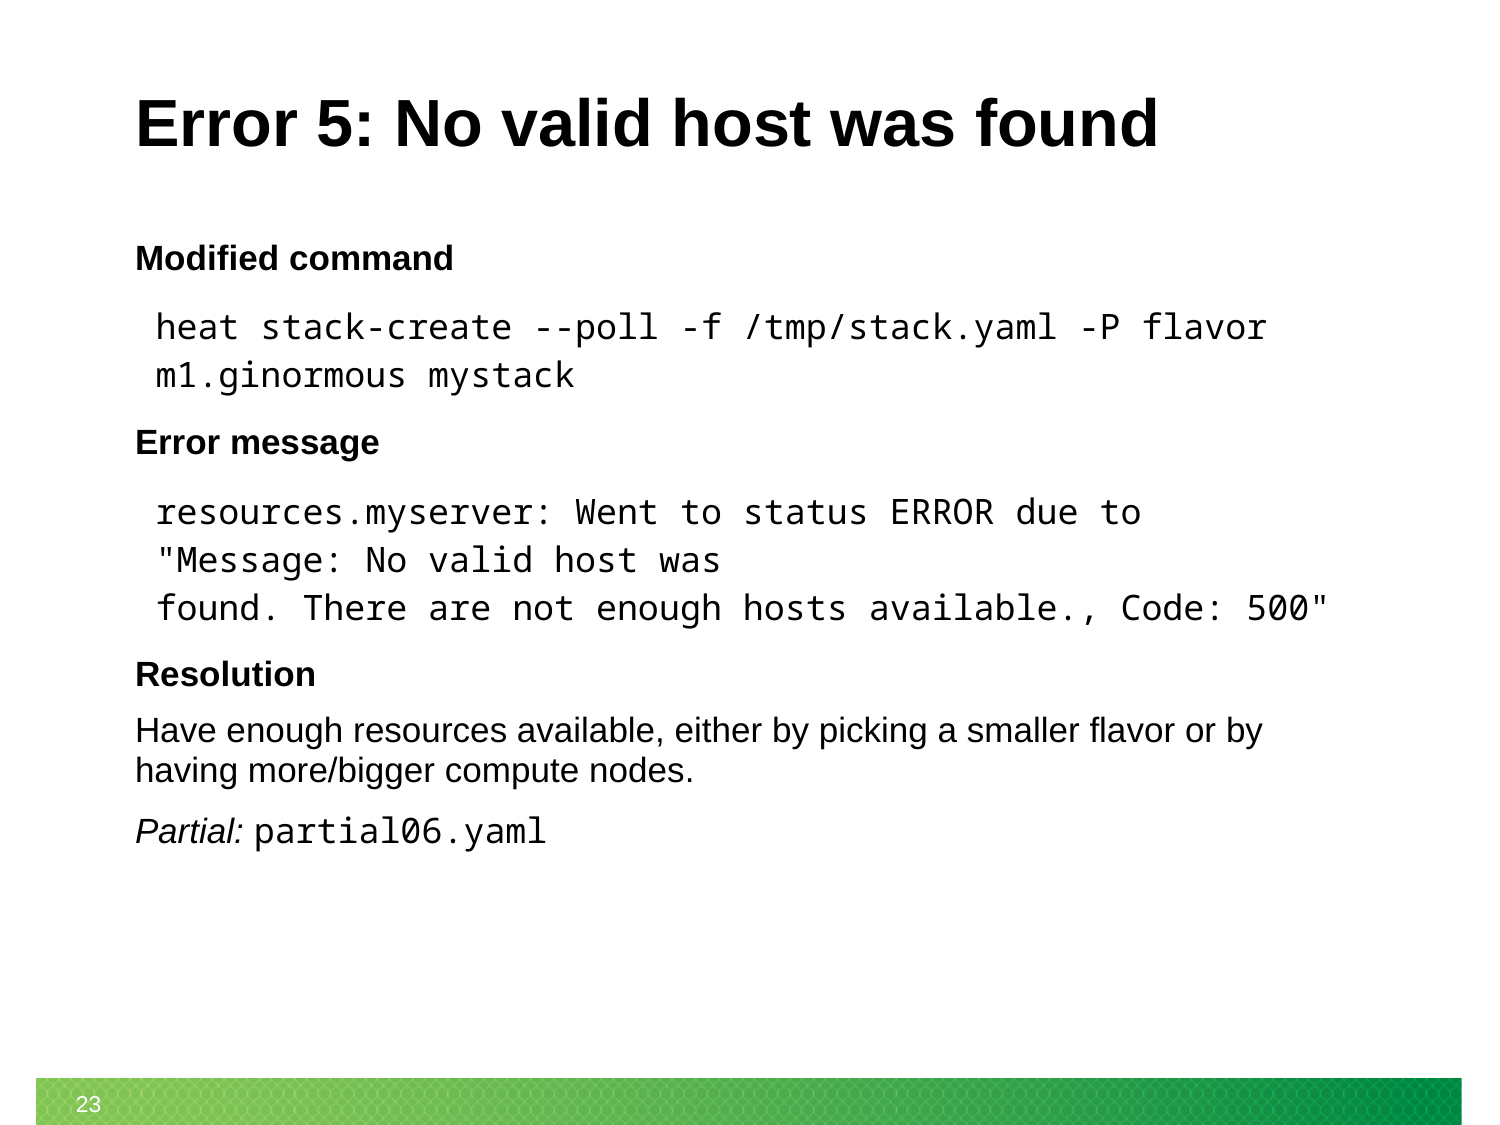

# Error 5: No valid host was found
Modified command
heat stack-create --poll -f /tmp/stack.yaml -P flavor m1.ginormous mystack
Error message
resources.myserver: Went to status ERROR due to "Message: No valid host was
found. There are not enough hosts available., Code: 500"
Resolution
Have enough resources available, either by picking a smaller flavor or by having more/bigger compute nodes.
Partial: partial06.yaml